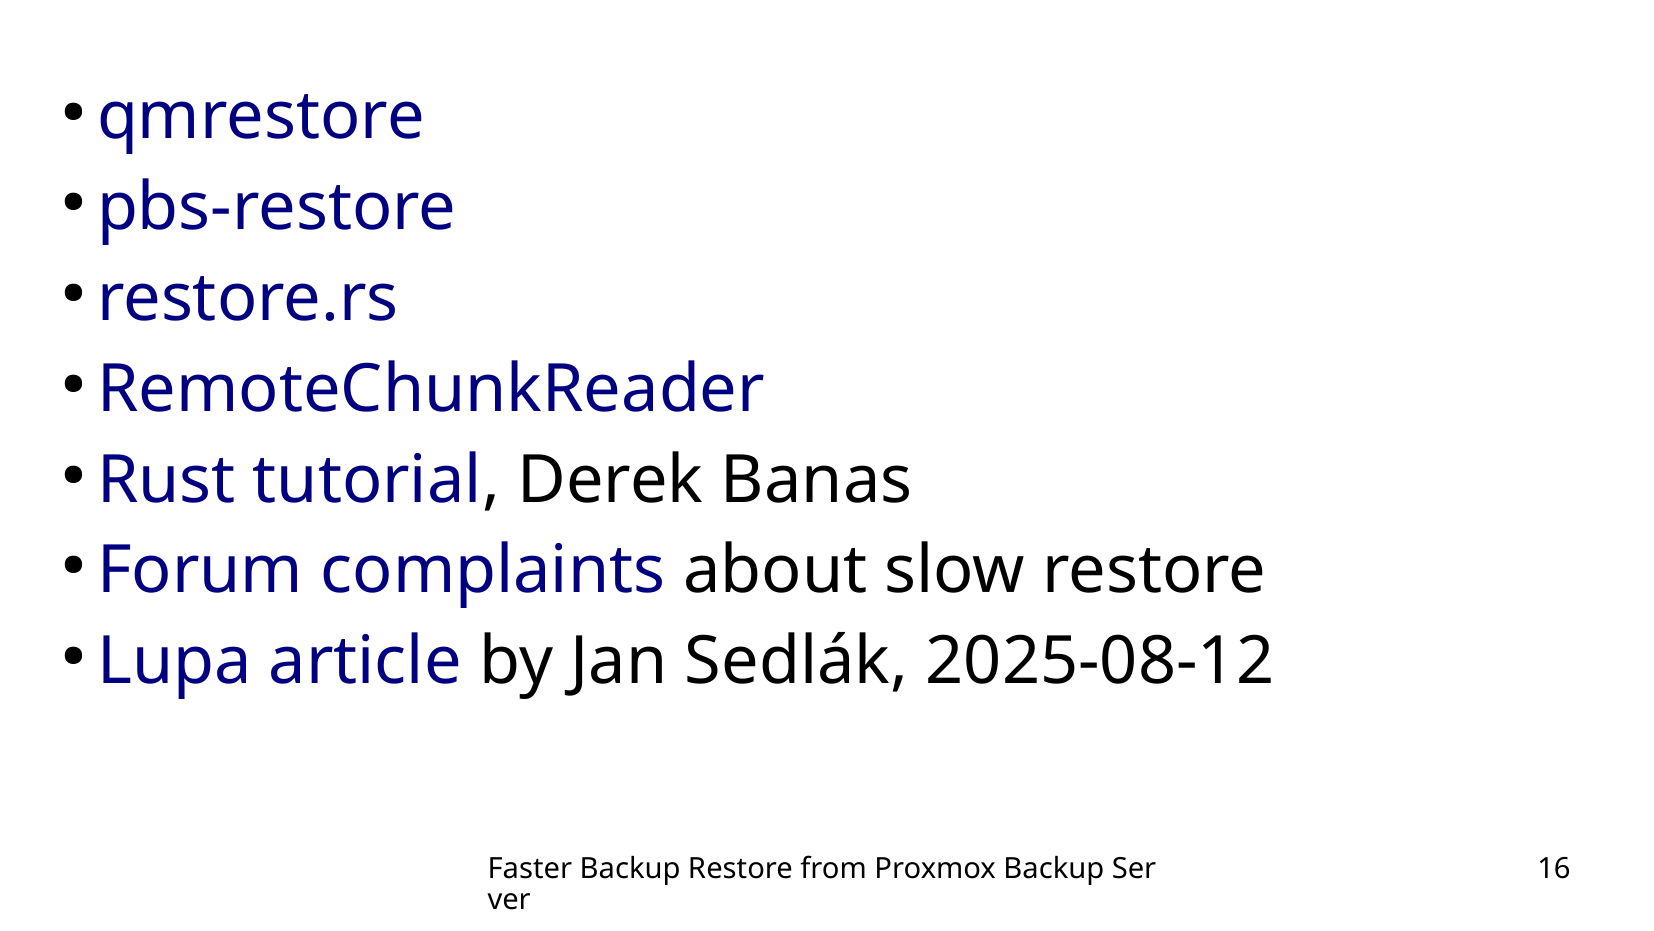

qmrestore
pbs-restore
restore.rs
RemoteChunkReader
Rust tutorial, Derek Banas
Forum complaints about slow restore
Lupa article by Jan Sedlák, 2025-08-12
Faster Backup Restore from Proxmox Backup Server
16